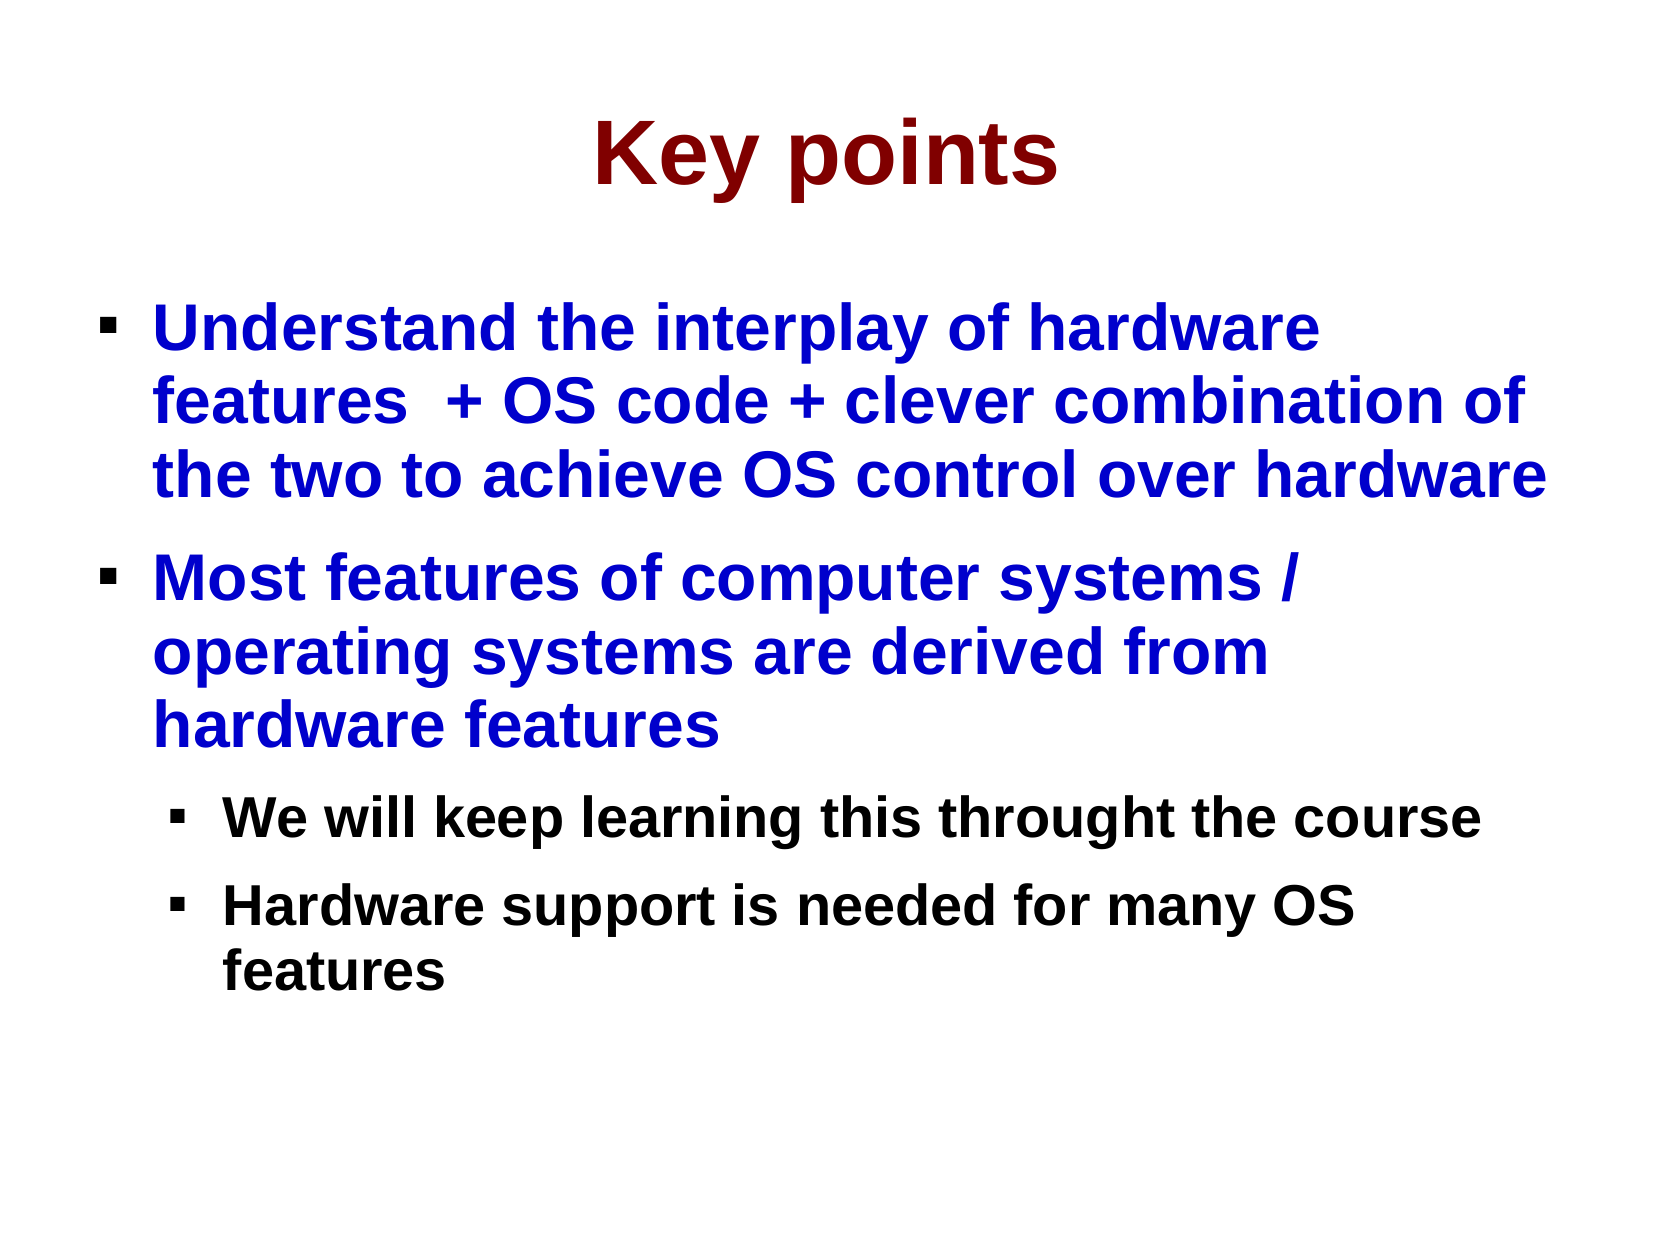

# Key points
Understand the interplay of hardware features + OS code + clever combination of the two to achieve OS control over hardware
Most features of computer systems / operating systems are derived from hardware features
We will keep learning this throught the course
Hardware support is needed for many OS features